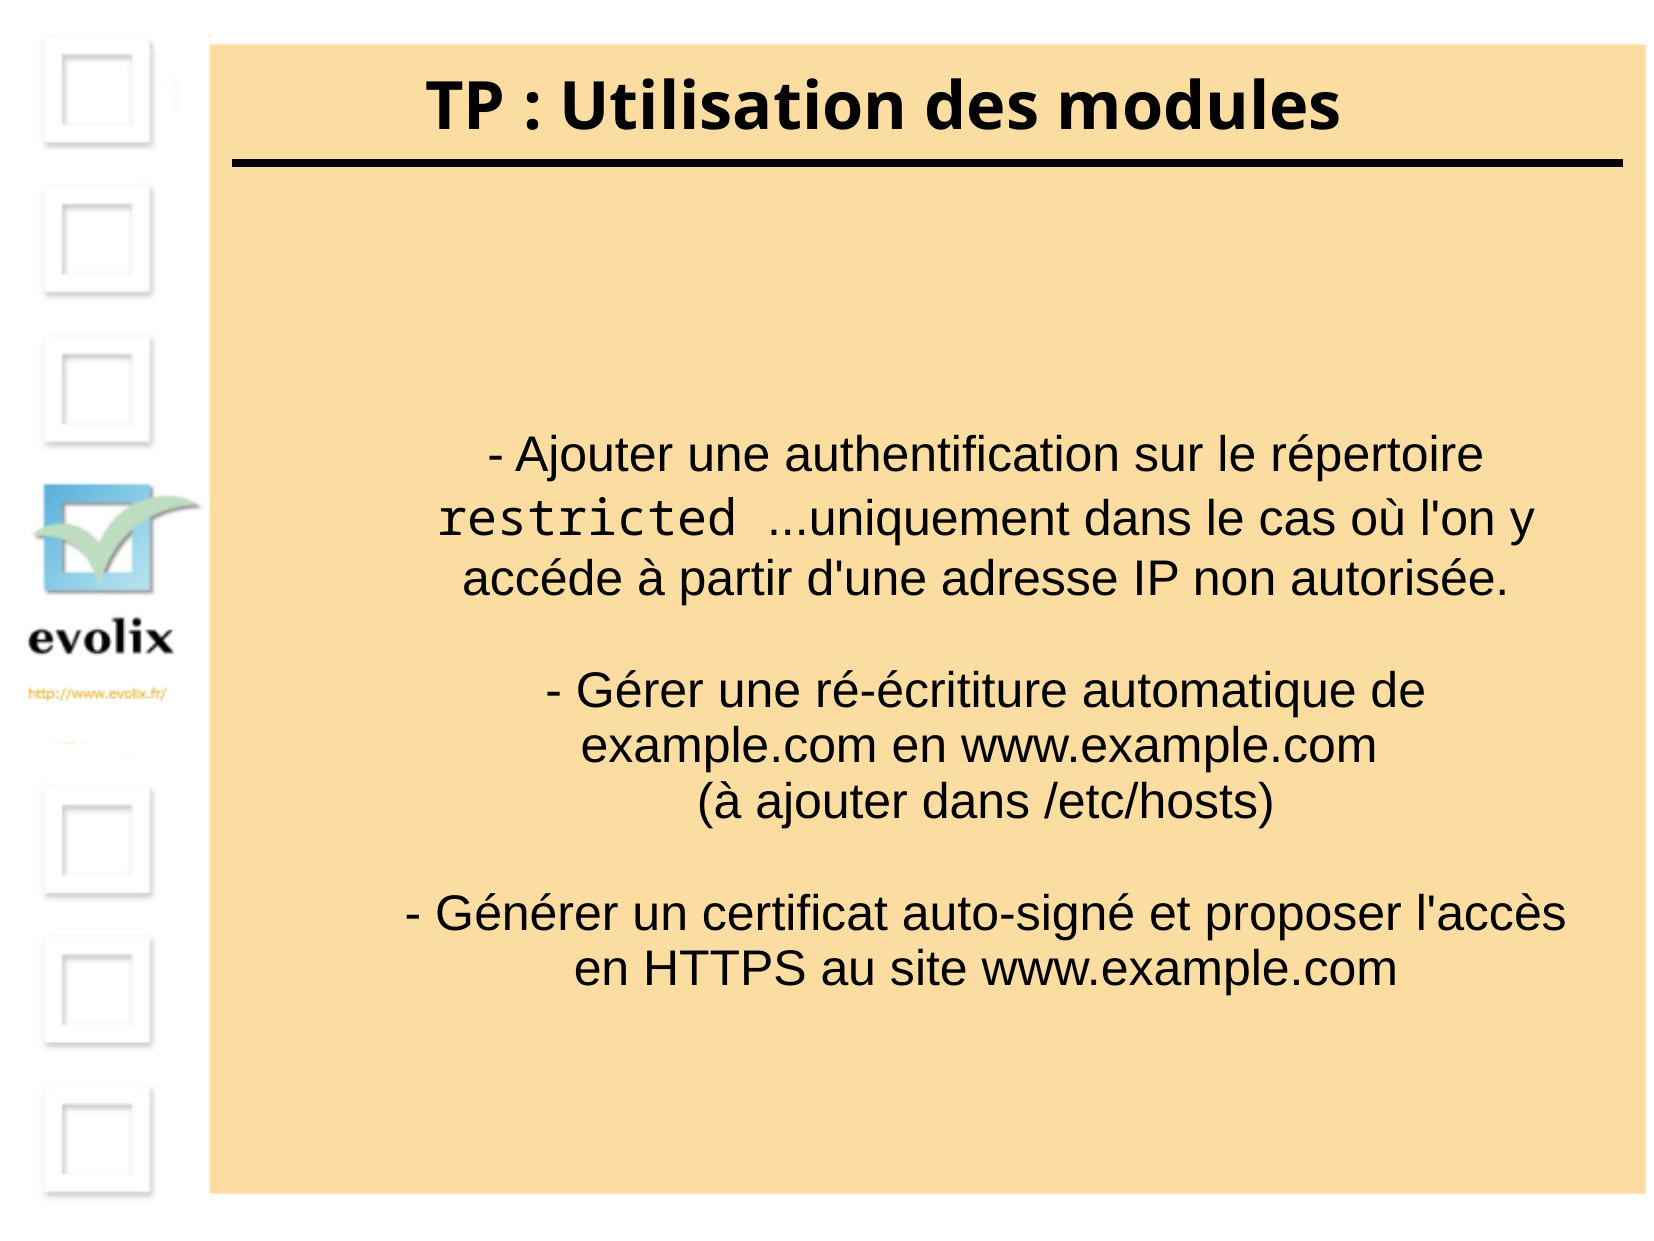

# TP : Utilisation des modules
- Ajouter une authentification sur le répertoire restricted ...uniquement dans le cas où l'on y accéde à partir d'une adresse IP non autorisée.
- Gérer une ré-écrititure automatique de example.com en www.example.com
(à ajouter dans /etc/hosts)
- Générer un certificat auto-signé et proposer l'accès en HTTPS au site www.example.com